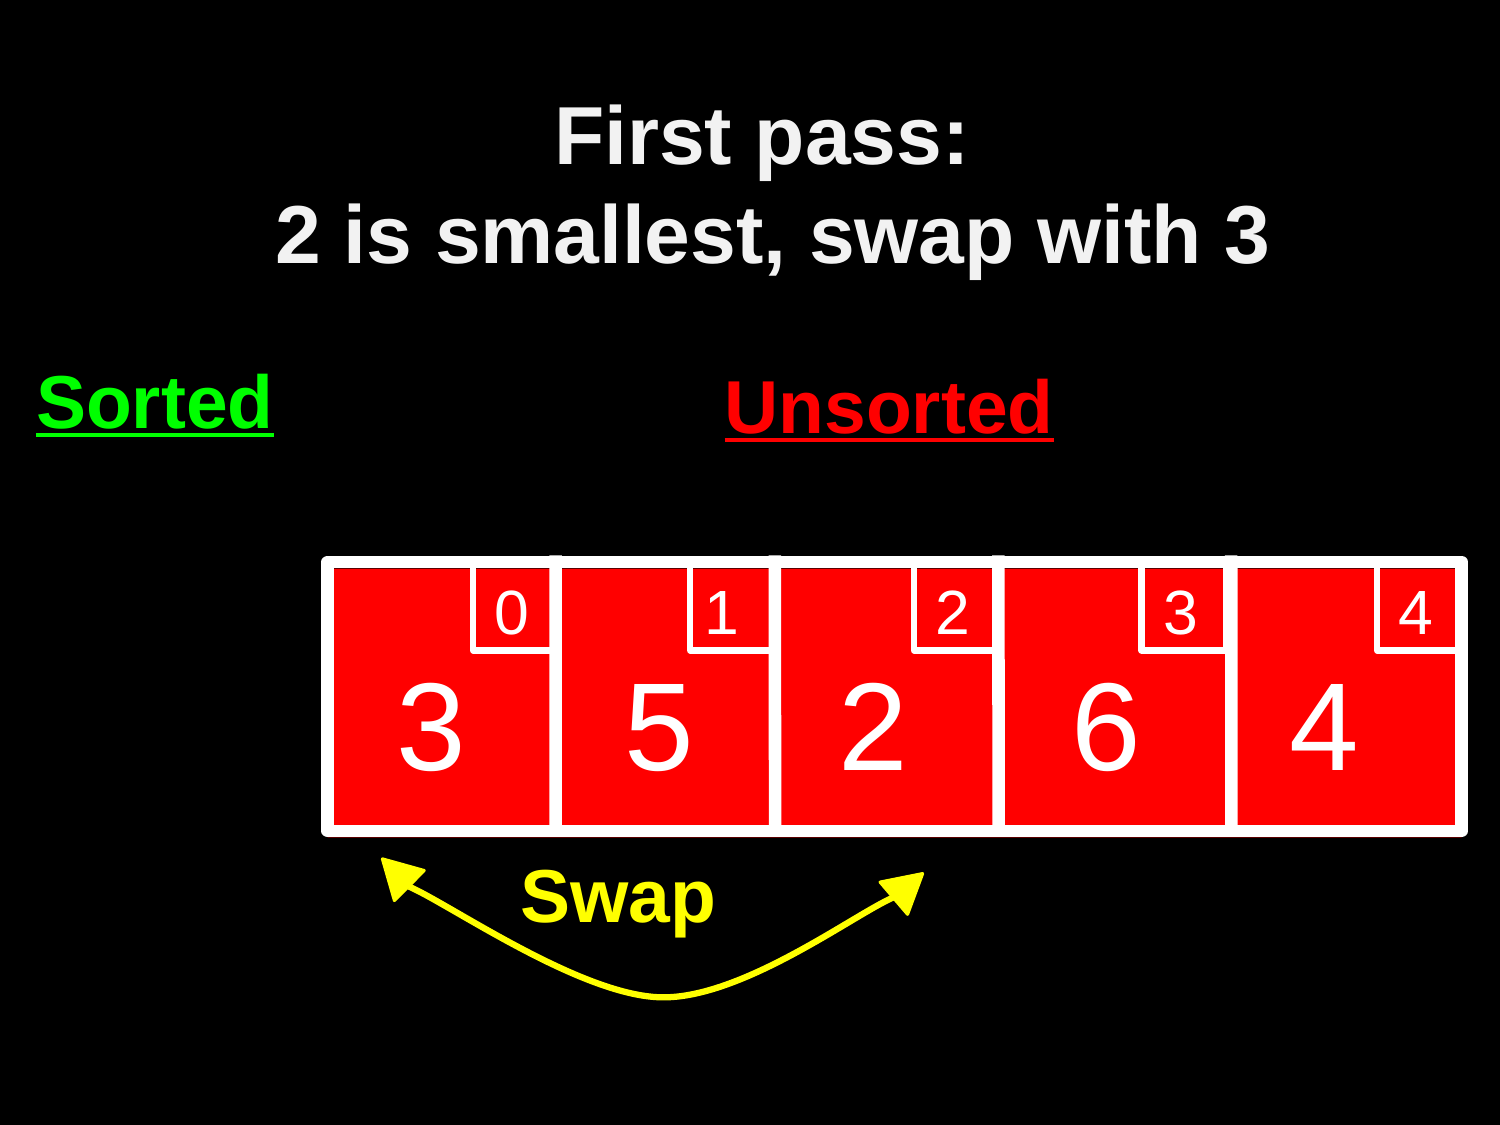

First pass:
2 is smallest, swap with 3
Unsorted
Sorted
0
1
2
3
4
3
5
2
6
4
Swap